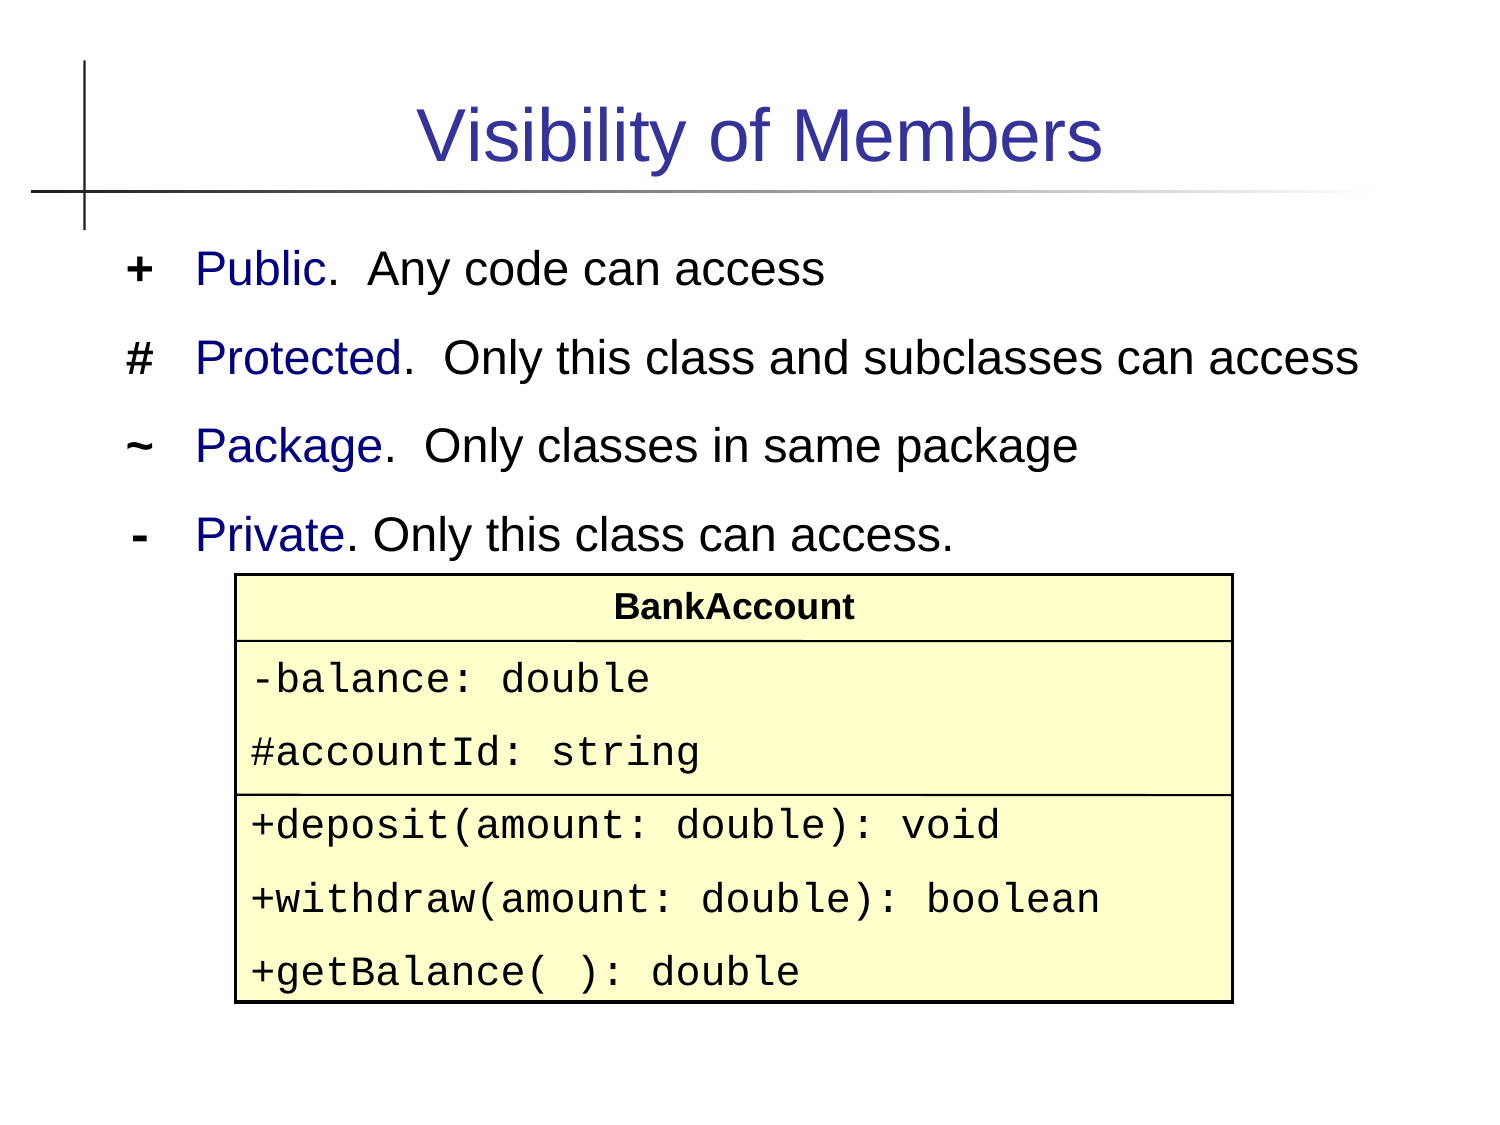

# Visibility of Members
+ Public. Any code can access
# Protected. Only this class and subclasses can access
~ Package. Only classes in same package
- Private. Only this class can access.
BankAccount
-balance: double
#accountId: string
+deposit(amount: double): void
+withdraw(amount: double): boolean
+getBalance( ): double